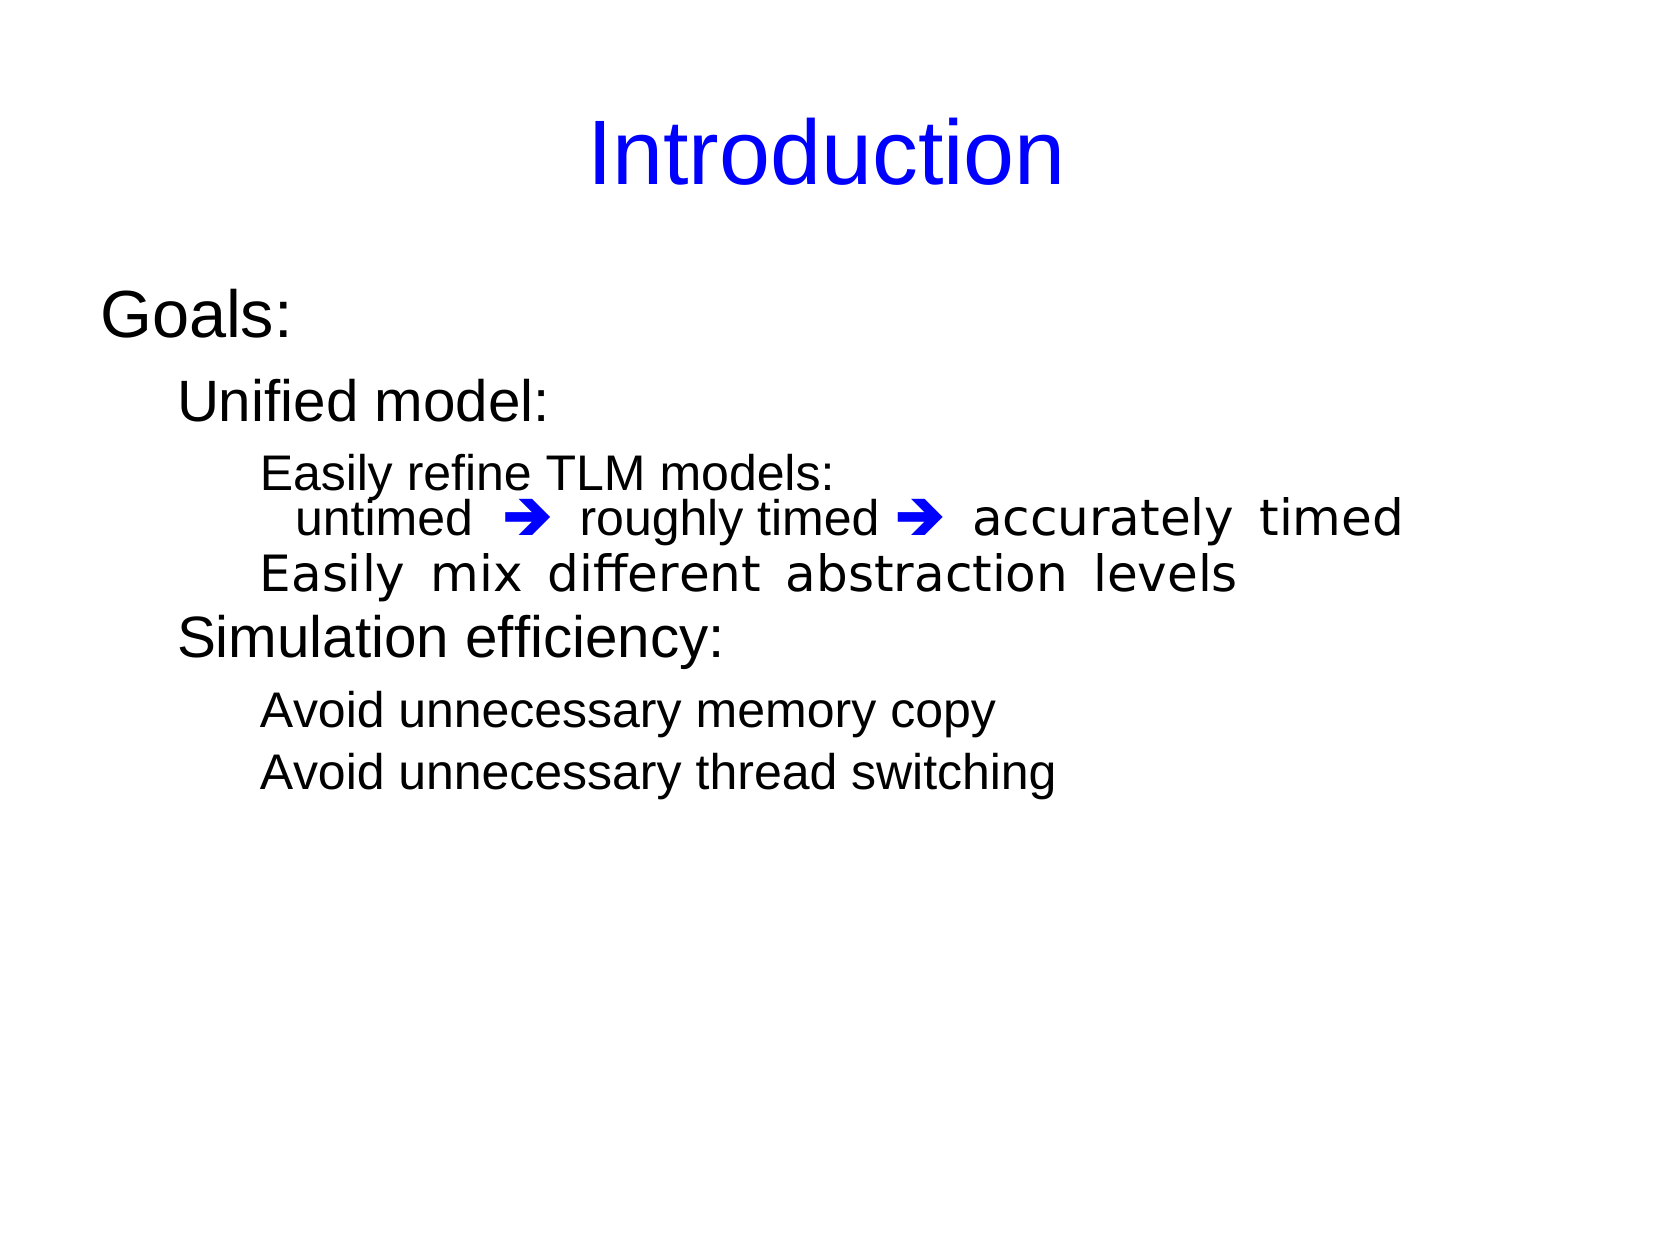

# Introduction
Goals:
Unified model:
Easily refine TLM models:
untimed ➔ roughly timed ➔ accurately timed
Easily mix different abstraction levels
Simulation efficiency:
Avoid unnecessary memory copy
Avoid unnecessary thread switching